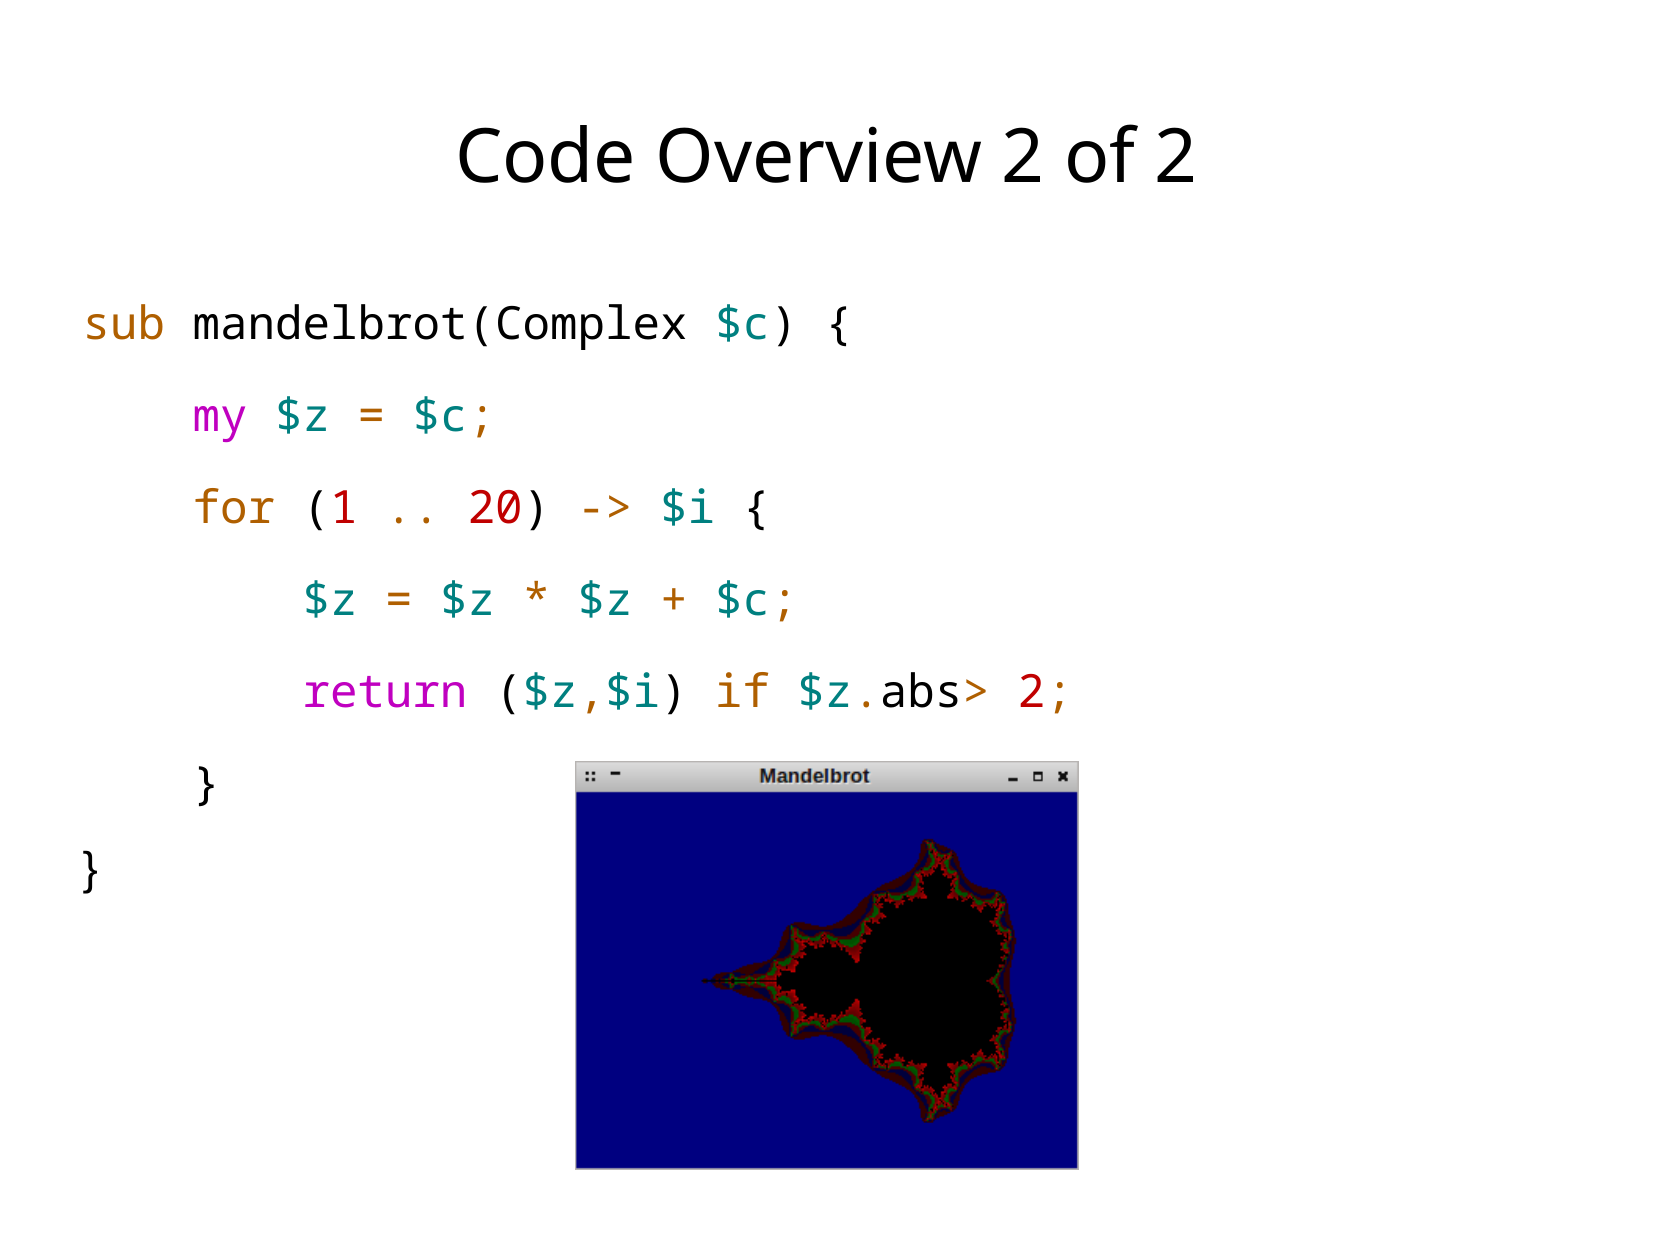

# Code Overview 2 of 2
sub mandelbrot(Complex $c) {
 my $z = $c;
 for (1 .. 20) -> $i {
 $z = $z * $z + $c;
 return ($z,$i) if $z.abs> 2;
 }
}